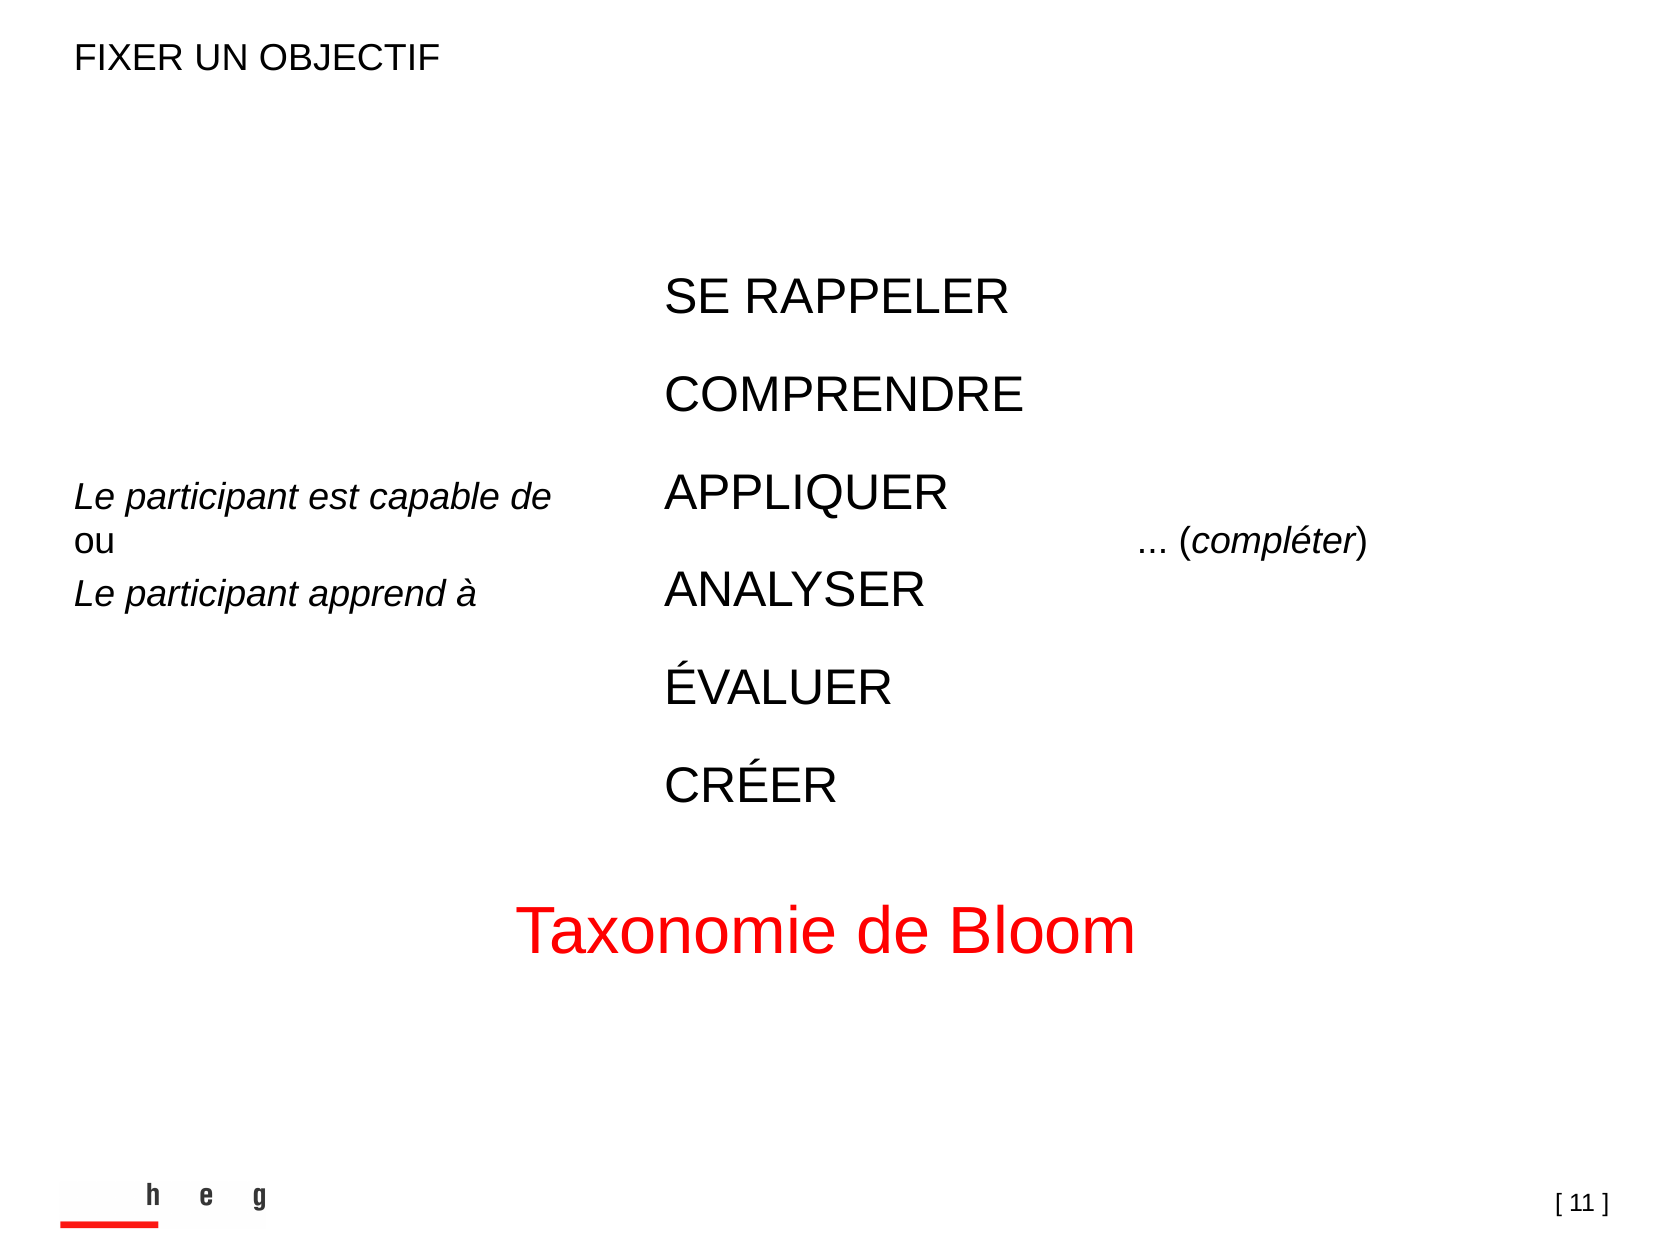

FIXER UN OBJECTIF
	SE RAPPELER
	COMPRENDRE
Le participant est capable de	APPLIQUER
ou		... (compléter)
Le participant apprend à	ANALYSER
	ÉVALUER
	CRÉER
Taxonomie de Bloom